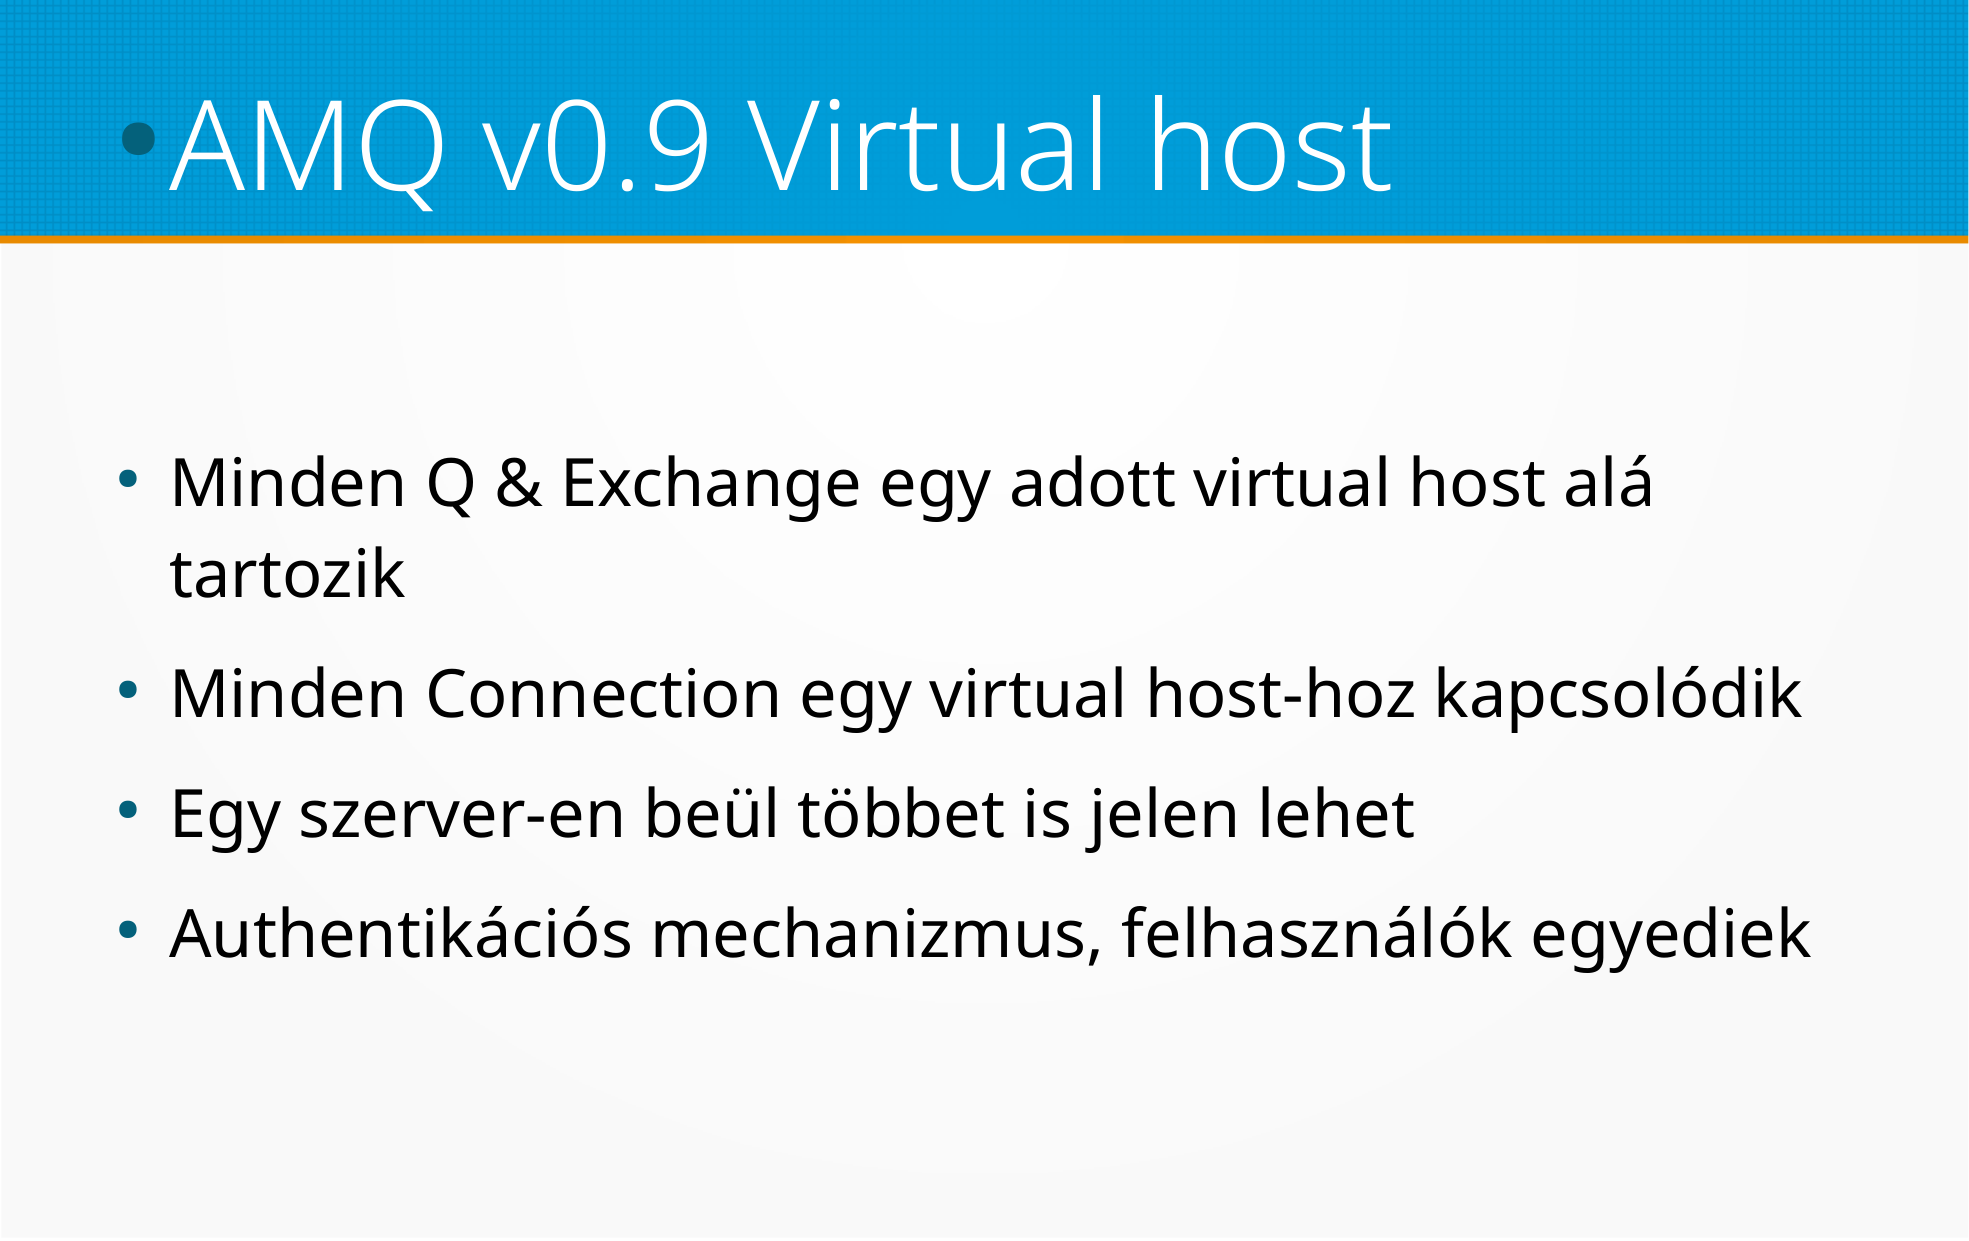

# AMQ v0.9 Virtual host
Minden Q & Exchange egy adott virtual host alá tartozik
Minden Connection egy virtual host-hoz kapcsolódik
Egy szerver-en beül többet is jelen lehet
Authentikációs mechanizmus, felhasználók egyediek